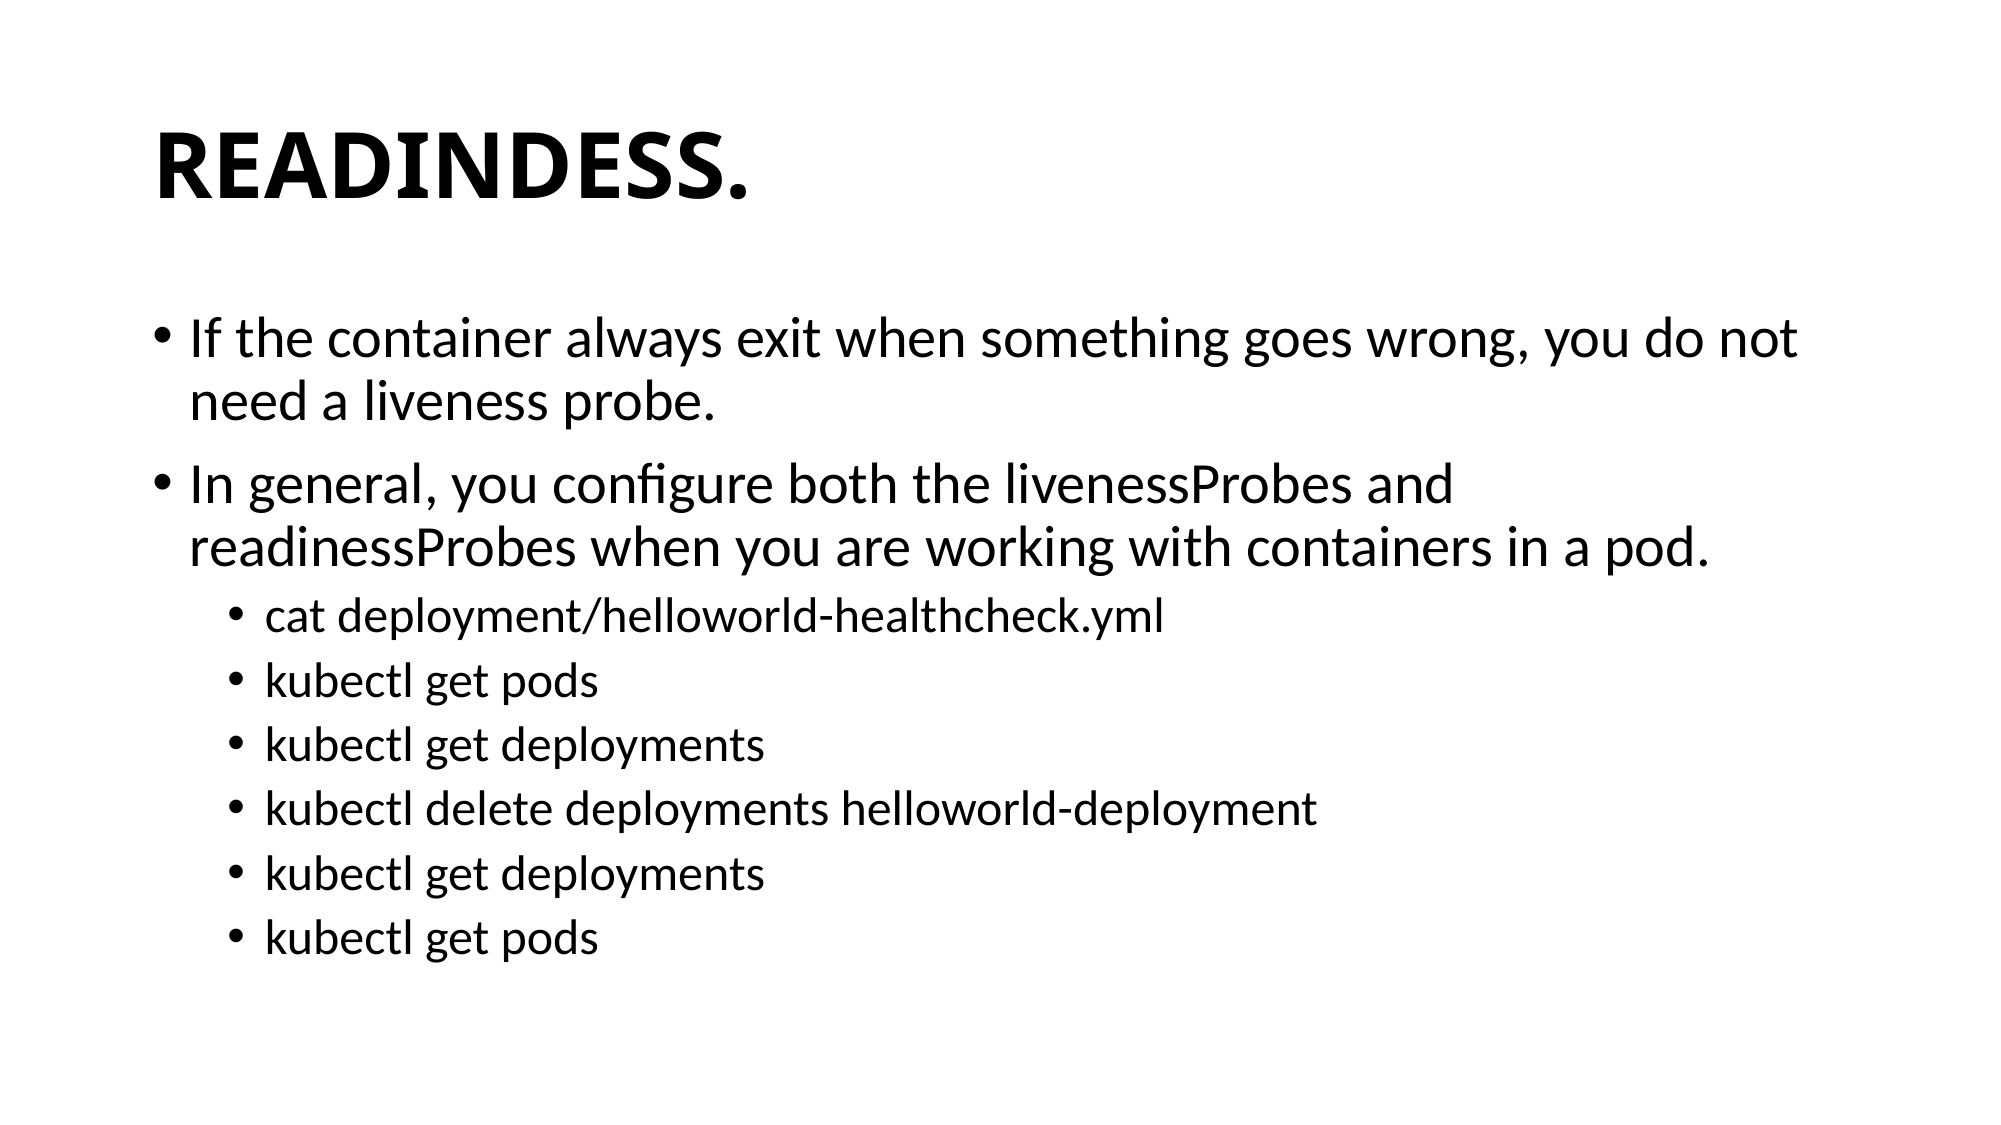

# READINDESS.
If the container always exit when something goes wrong, you do not need a liveness probe.
In general, you configure both the livenessProbes and readinessProbes when you are working with containers in a pod.
cat deployment/helloworld-healthcheck.yml
kubectl get pods
kubectl get deployments
kubectl delete deployments helloworld-deployment
kubectl get deployments
kubectl get pods